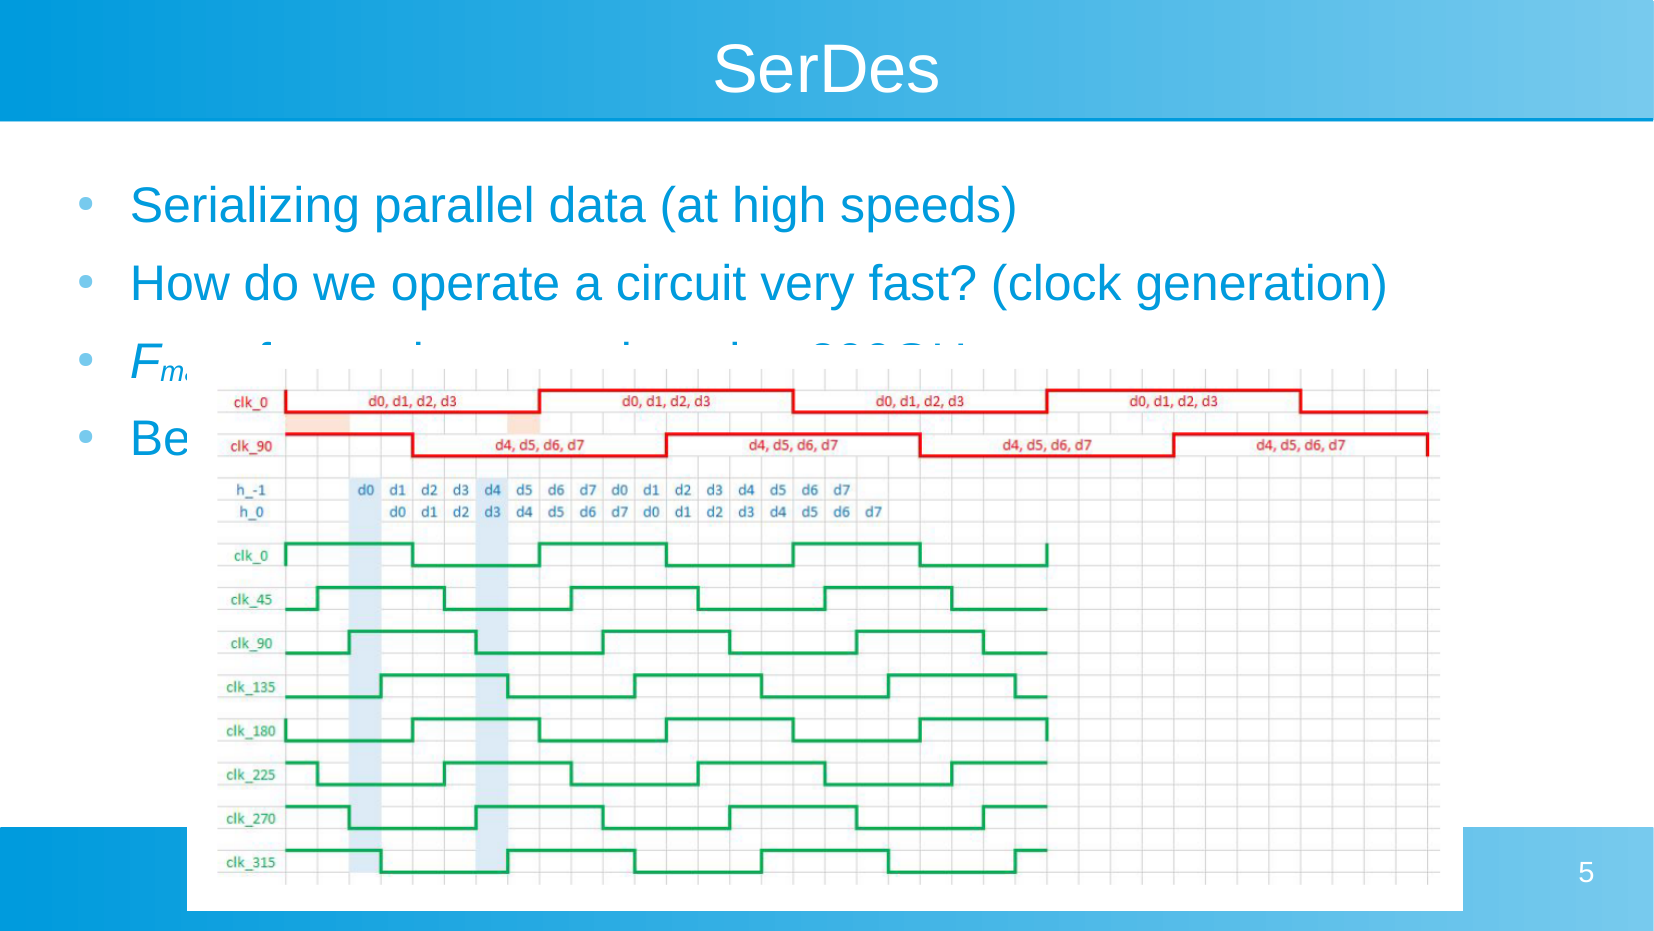

# SerDes
Serializing parallel data (at high speeds)
How do we operate a circuit very fast? (clock generation)
Fmax of a modern transistor is ~300GHz
Becomes unstable long before 300GHz though
5